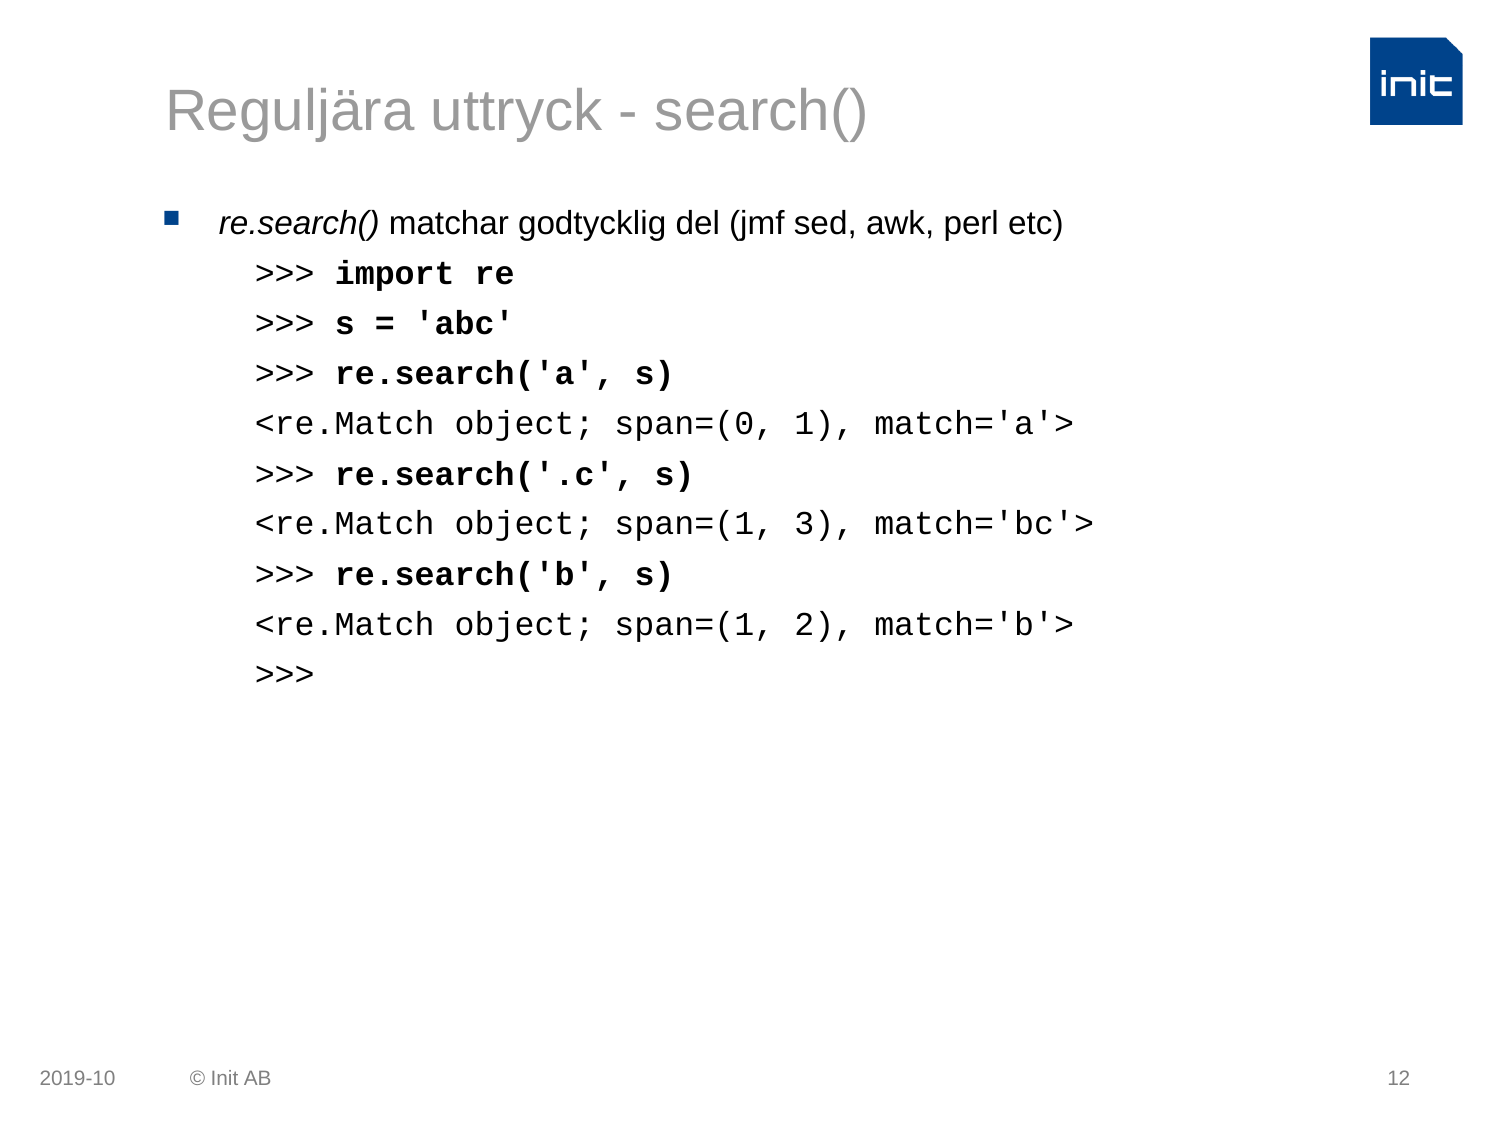

Reguljära uttryck - search()
re.search() matchar godtycklig del (jmf sed, awk, perl etc)
>>> import re
>>> s = 'abc'
>>> re.search('a', s)
<re.Match object; span=(0, 1), match='a'>
>>> re.search('.c', s)
<re.Match object; span=(1, 3), match='bc'>
>>> re.search('b', s)
<re.Match object; span=(1, 2), match='b'>
>>>
2019-10
© Init AB